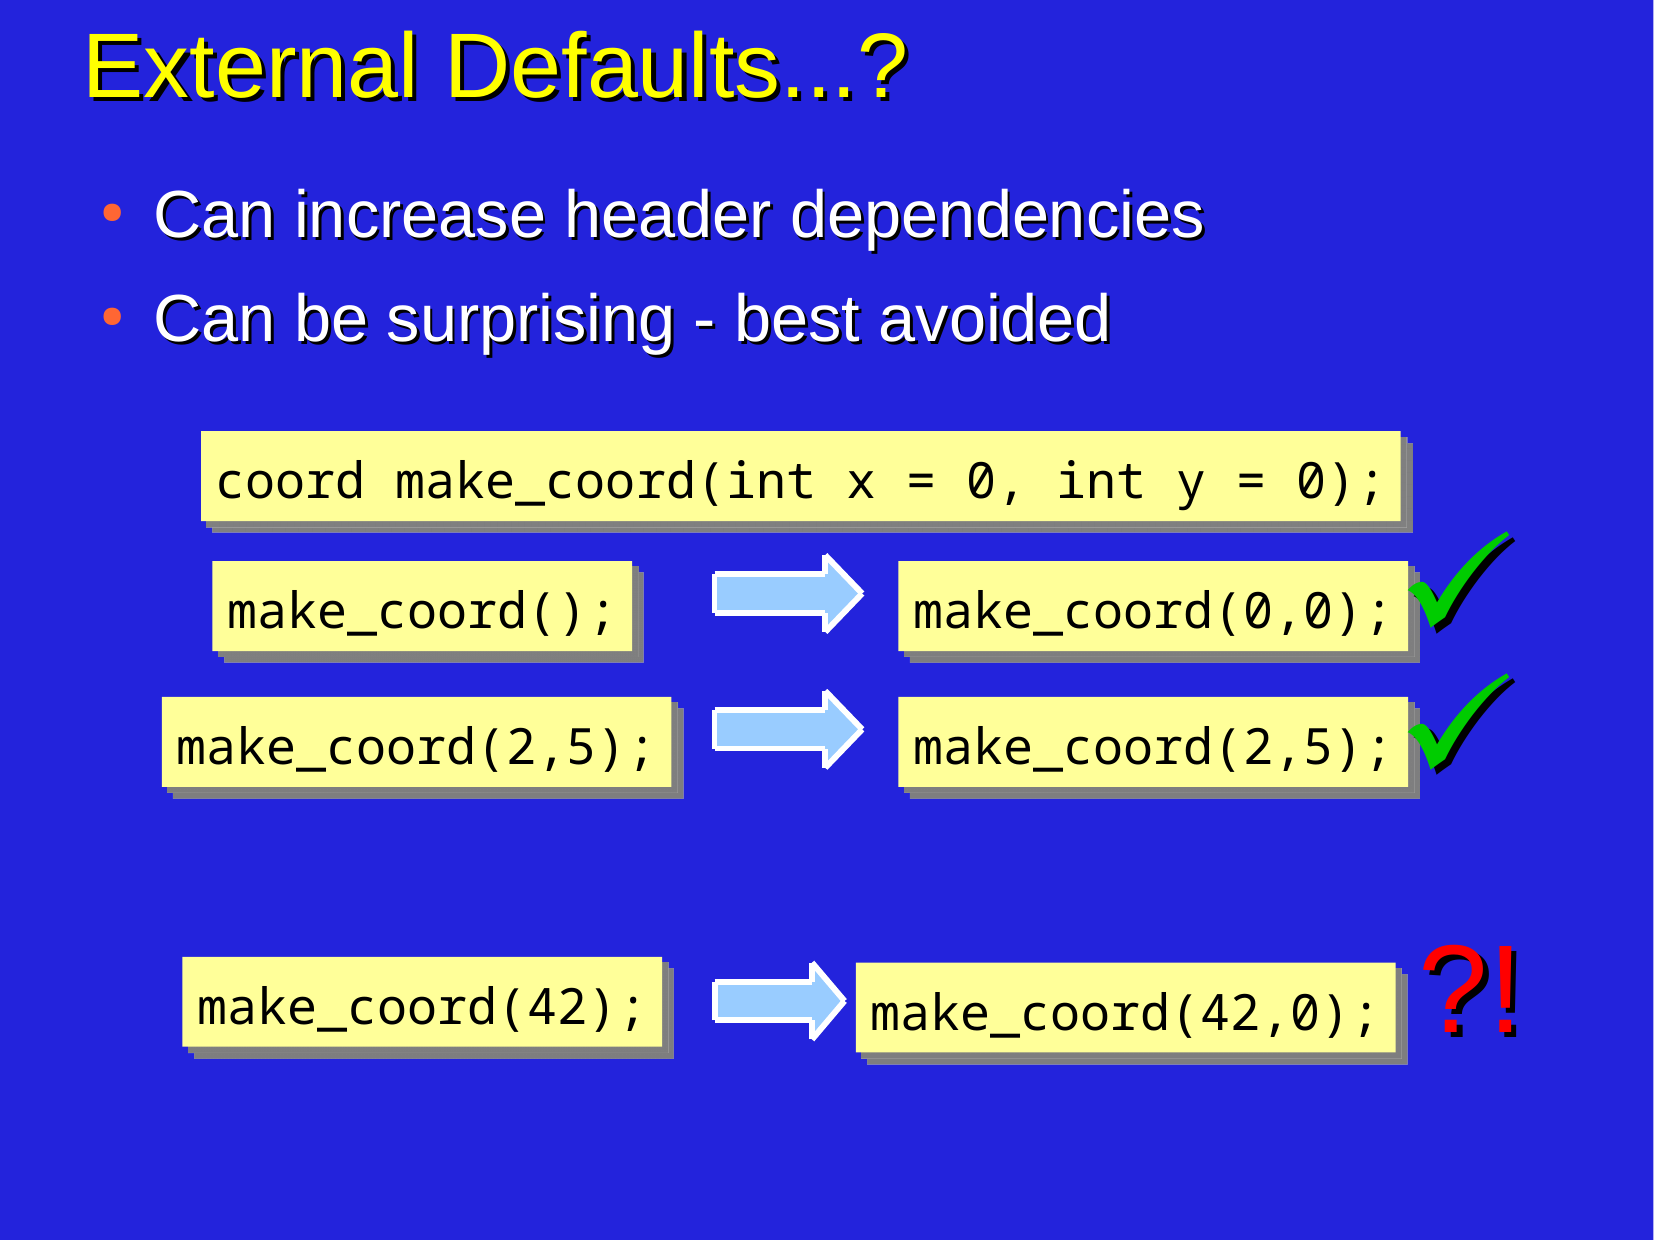

# External Defaults...?
Can increase header dependencies
Can be surprising - best avoided
coord make_coord(int x = 0, int y = 0);

make_coord(0,0);
make_coord();

make_coord(2,5);
make_coord(2,5);
?!
make_coord(42);
make_coord(42,0);